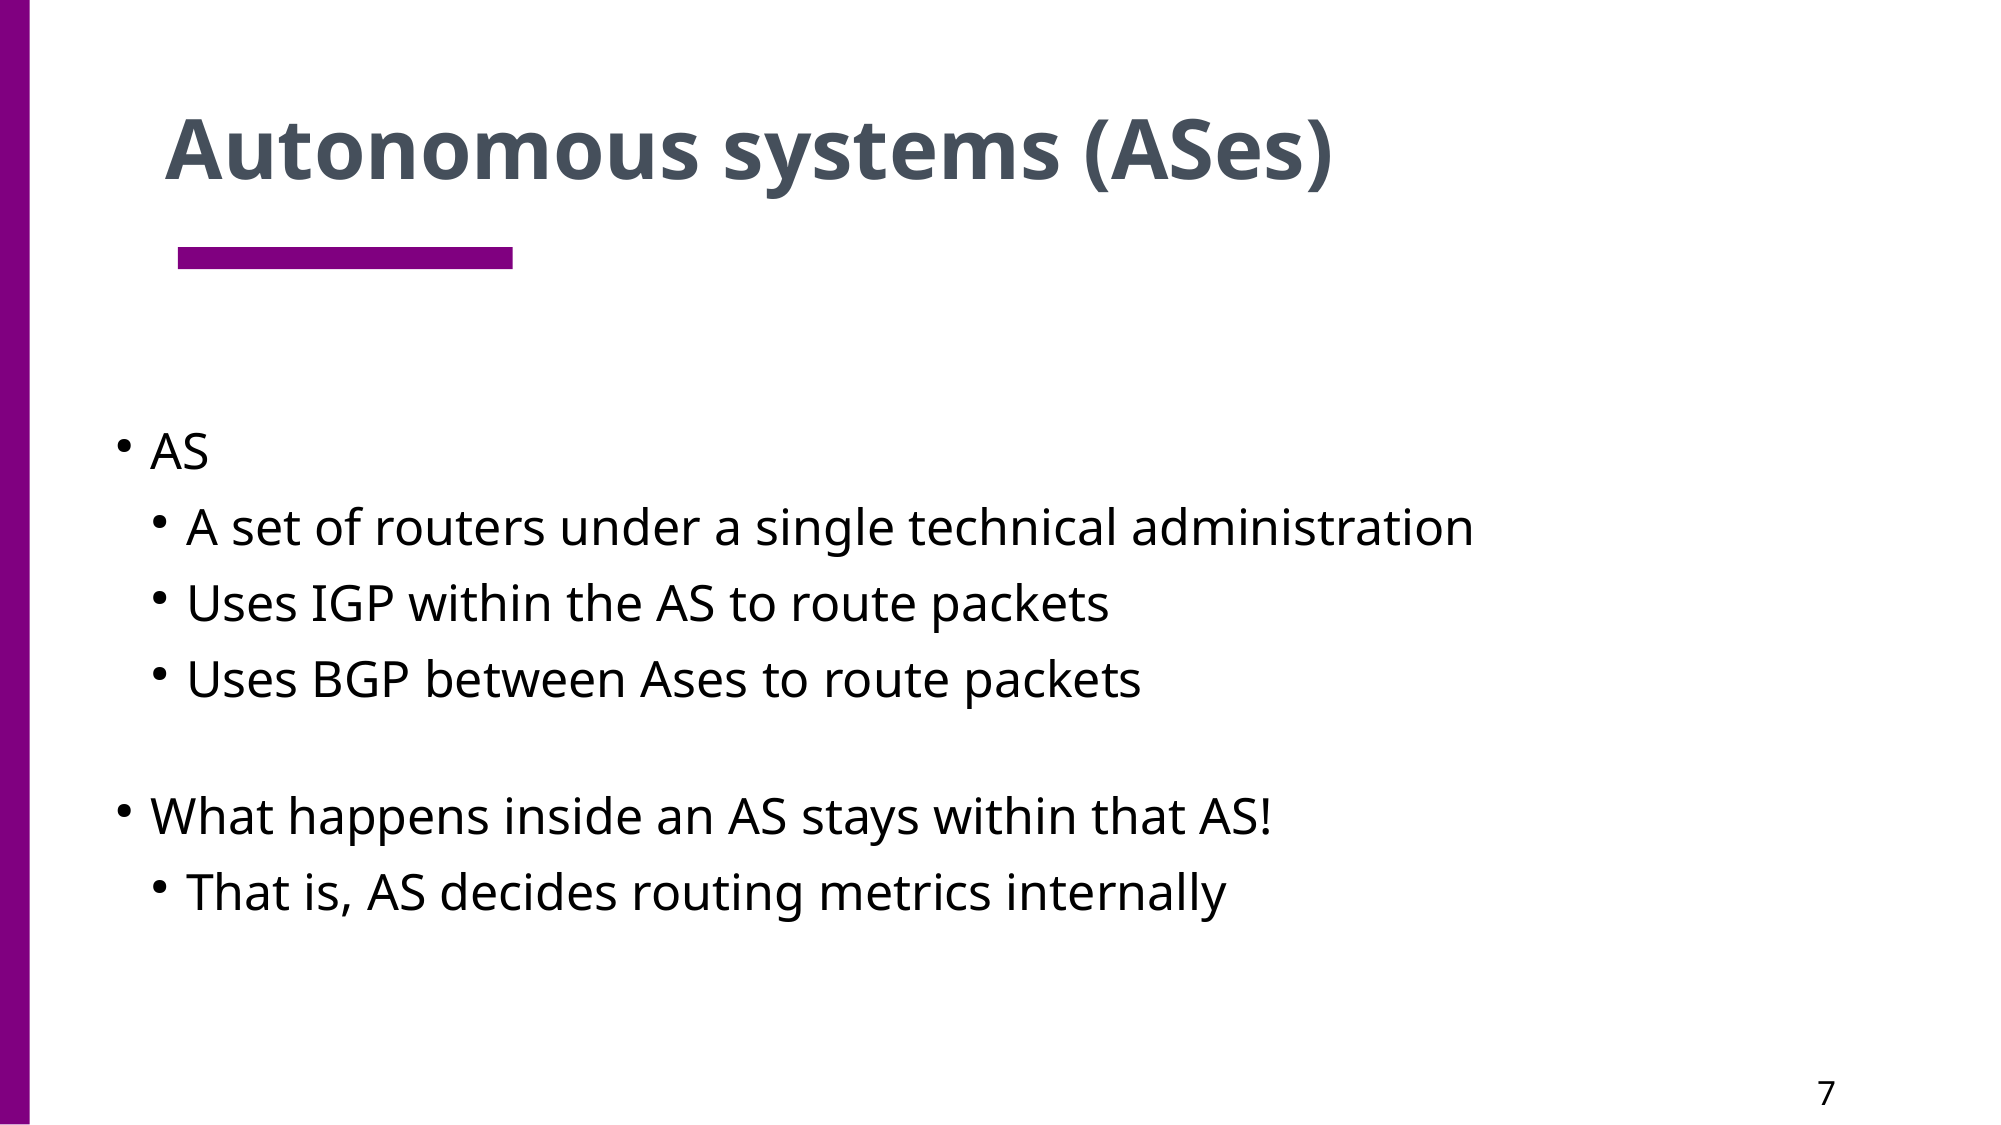

Autonomous systems (ASes)
AS
A set of routers under a single technical administration
Uses IGP within the AS to route packets
Uses BGP between Ases to route packets
What happens inside an AS stays within that AS!
That is, AS decides routing metrics internally